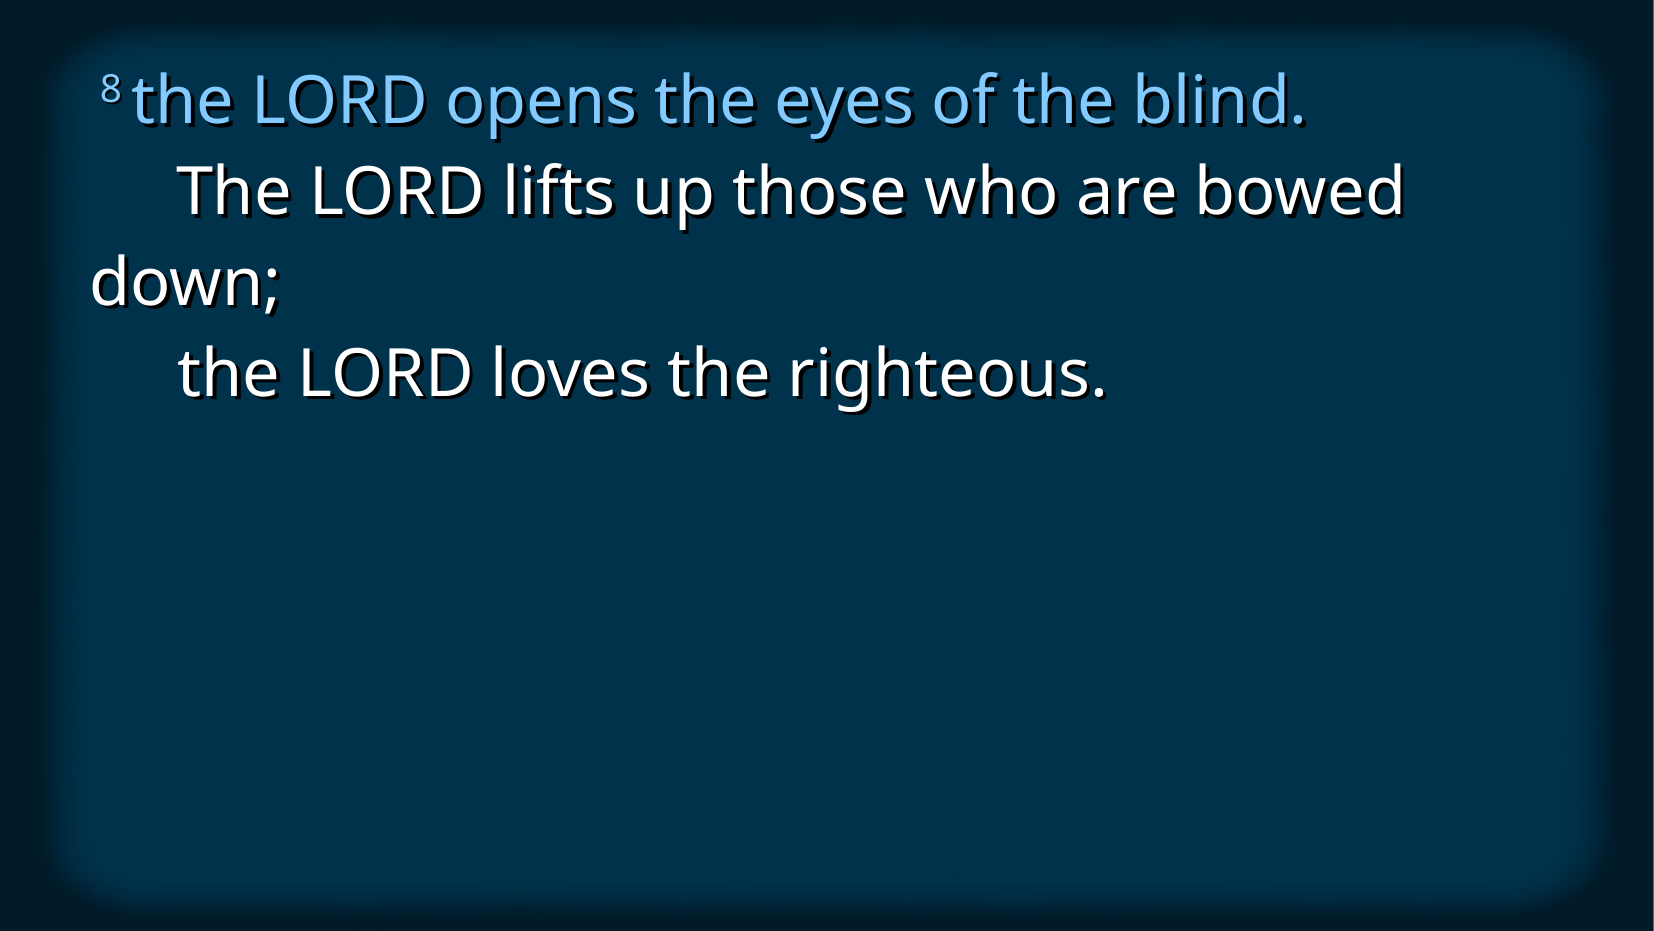

8 the LORD opens the eyes of the blind.
 The LORD lifts up those who are bowed down;
 the LORD loves the righteous.